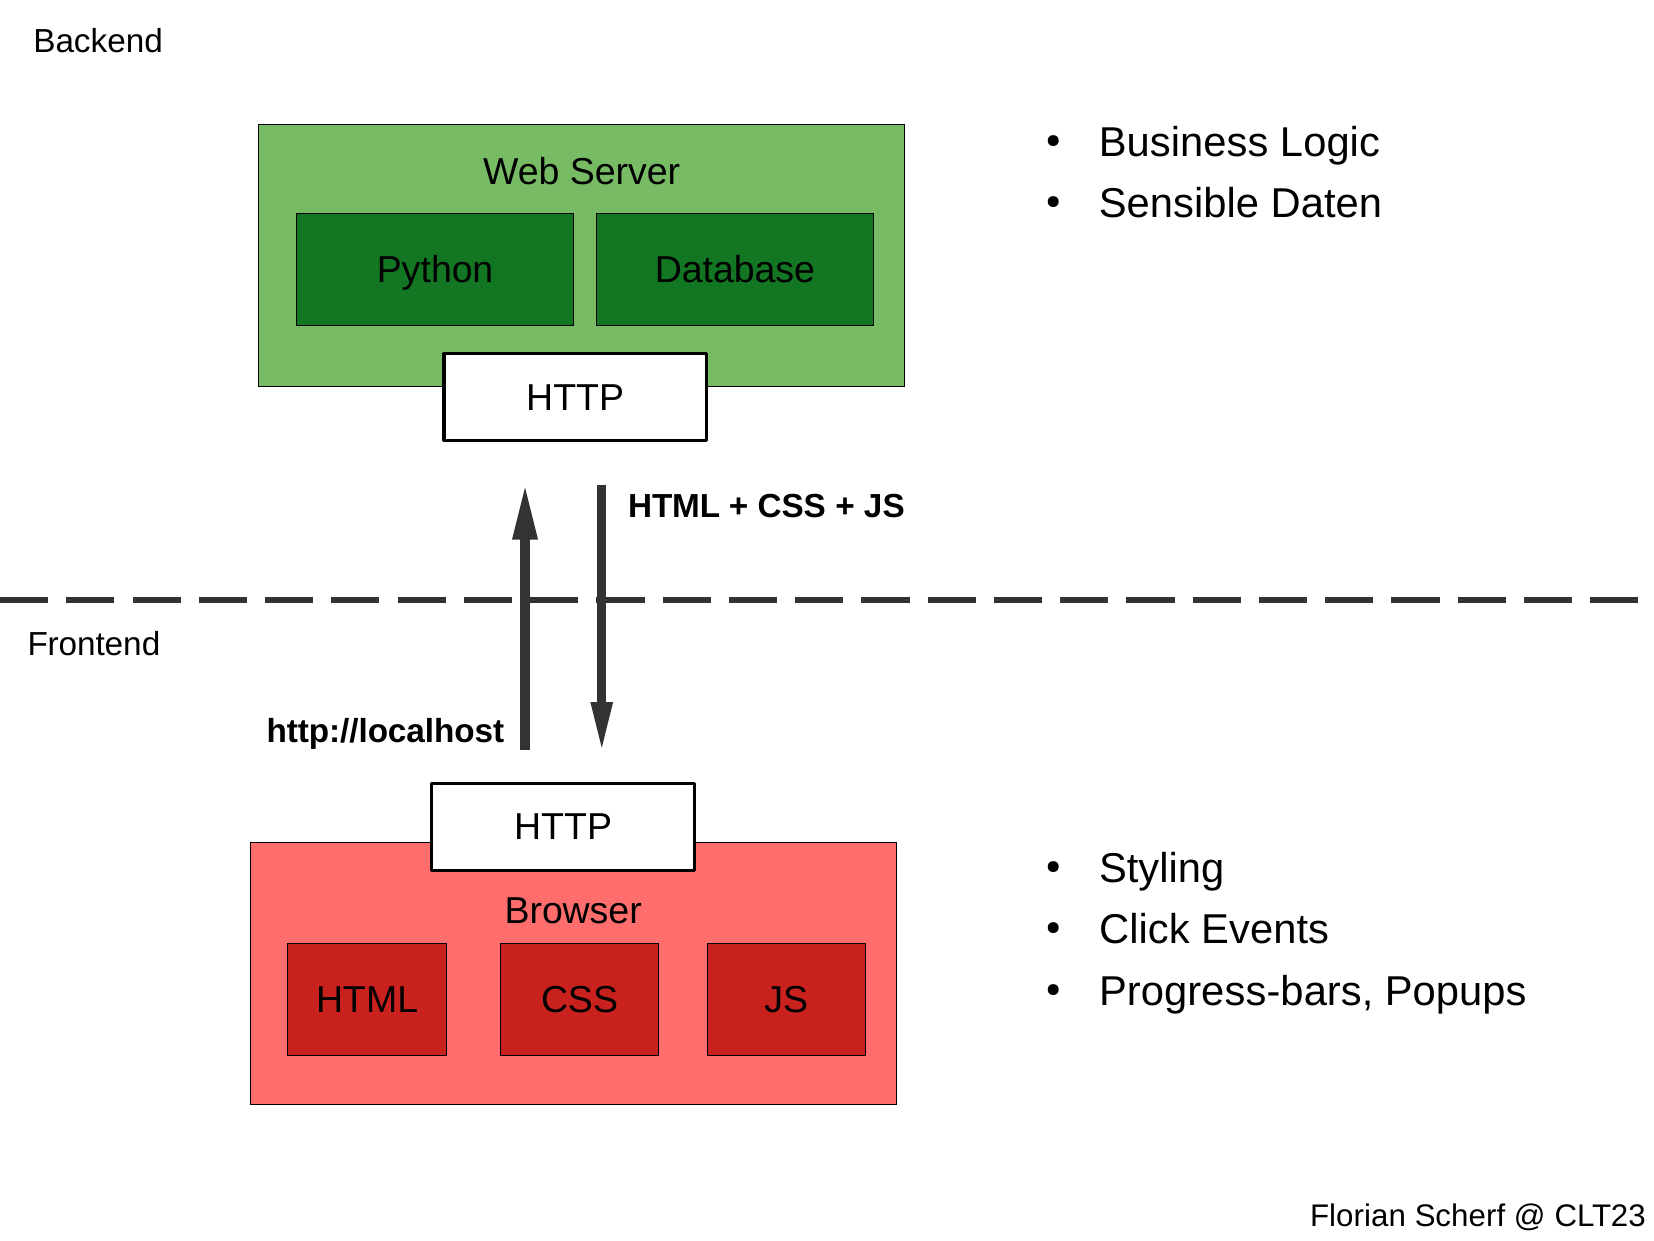

Backend
Business Logic
Sensible Daten
Web Server
Python
Database
HTTP
HTML + CSS + JS
Frontend
http://localhost
HTTP
Browser
Styling
Click Events
Progress-bars, Popups
HTML
CSS
JS
# Florian Scherf @ CLT23